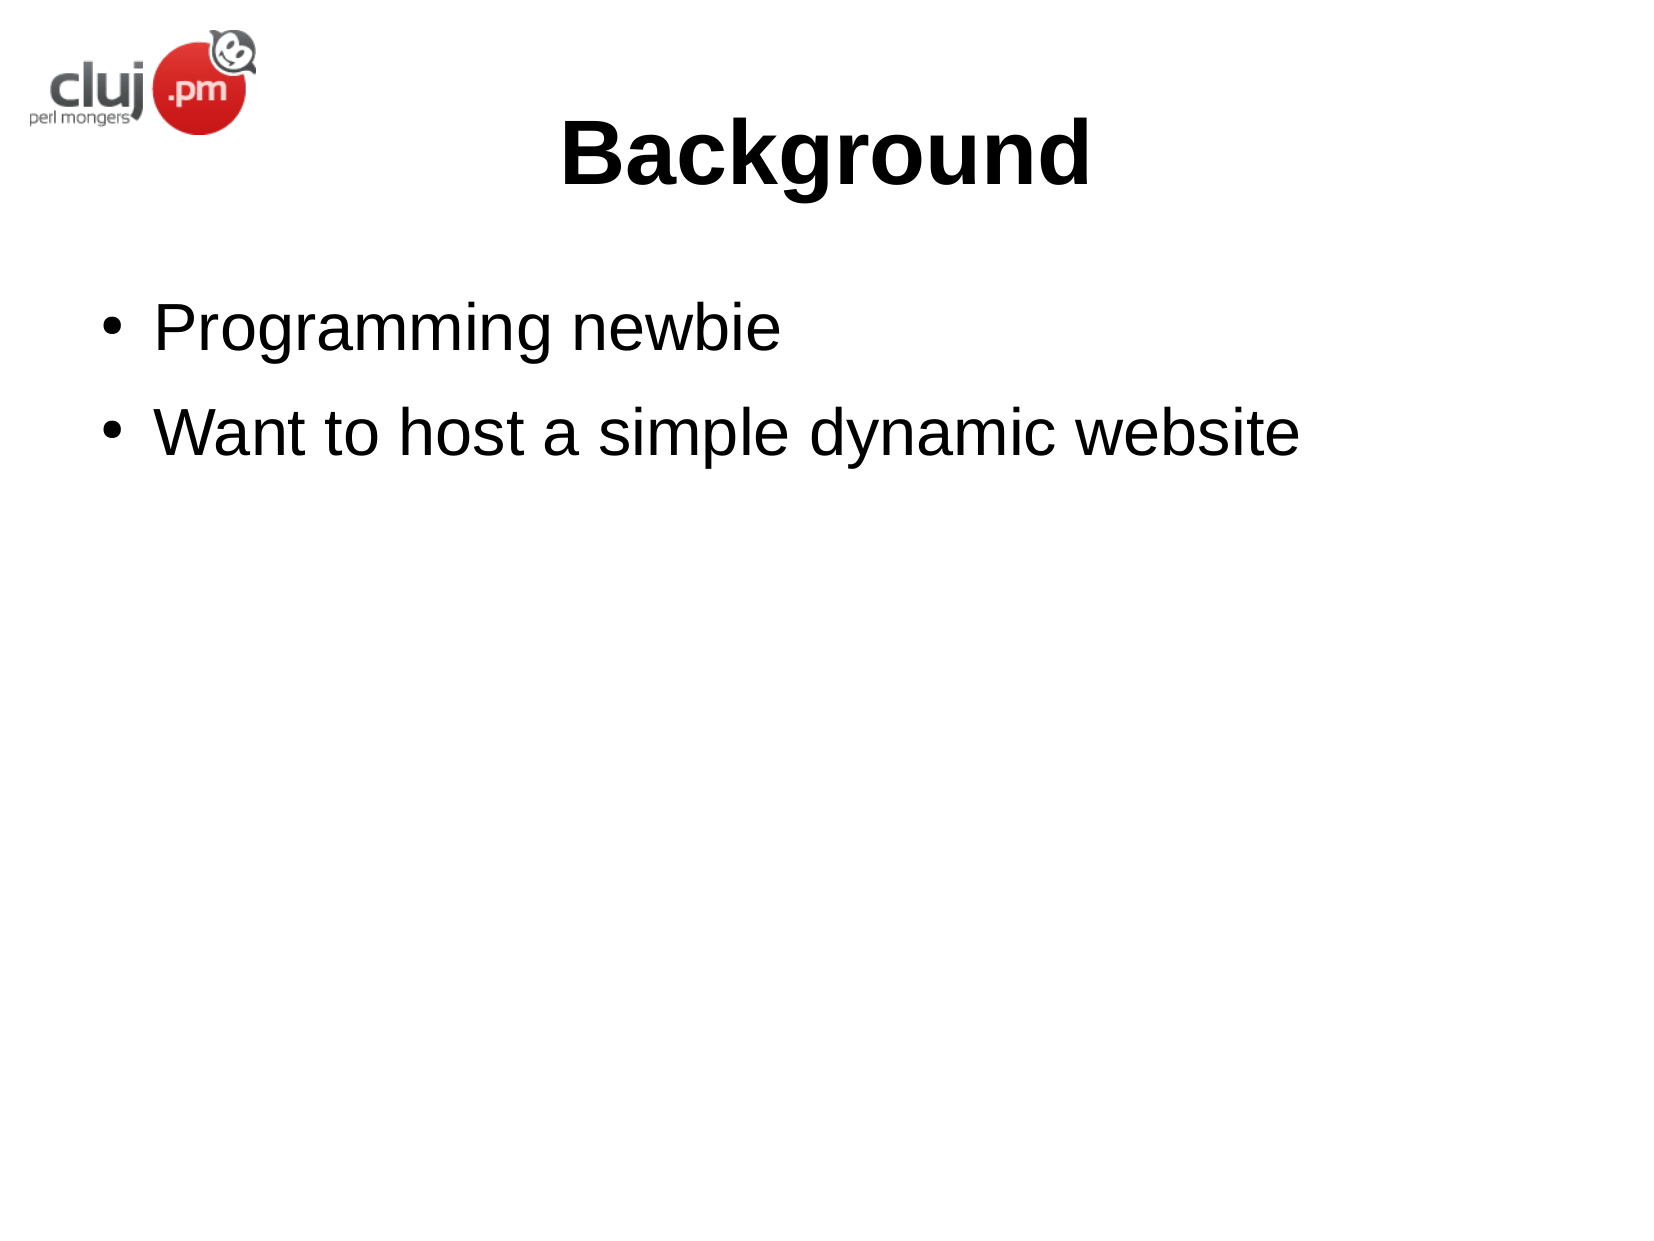

# Background
Programming newbie
Want to host a simple dynamic website